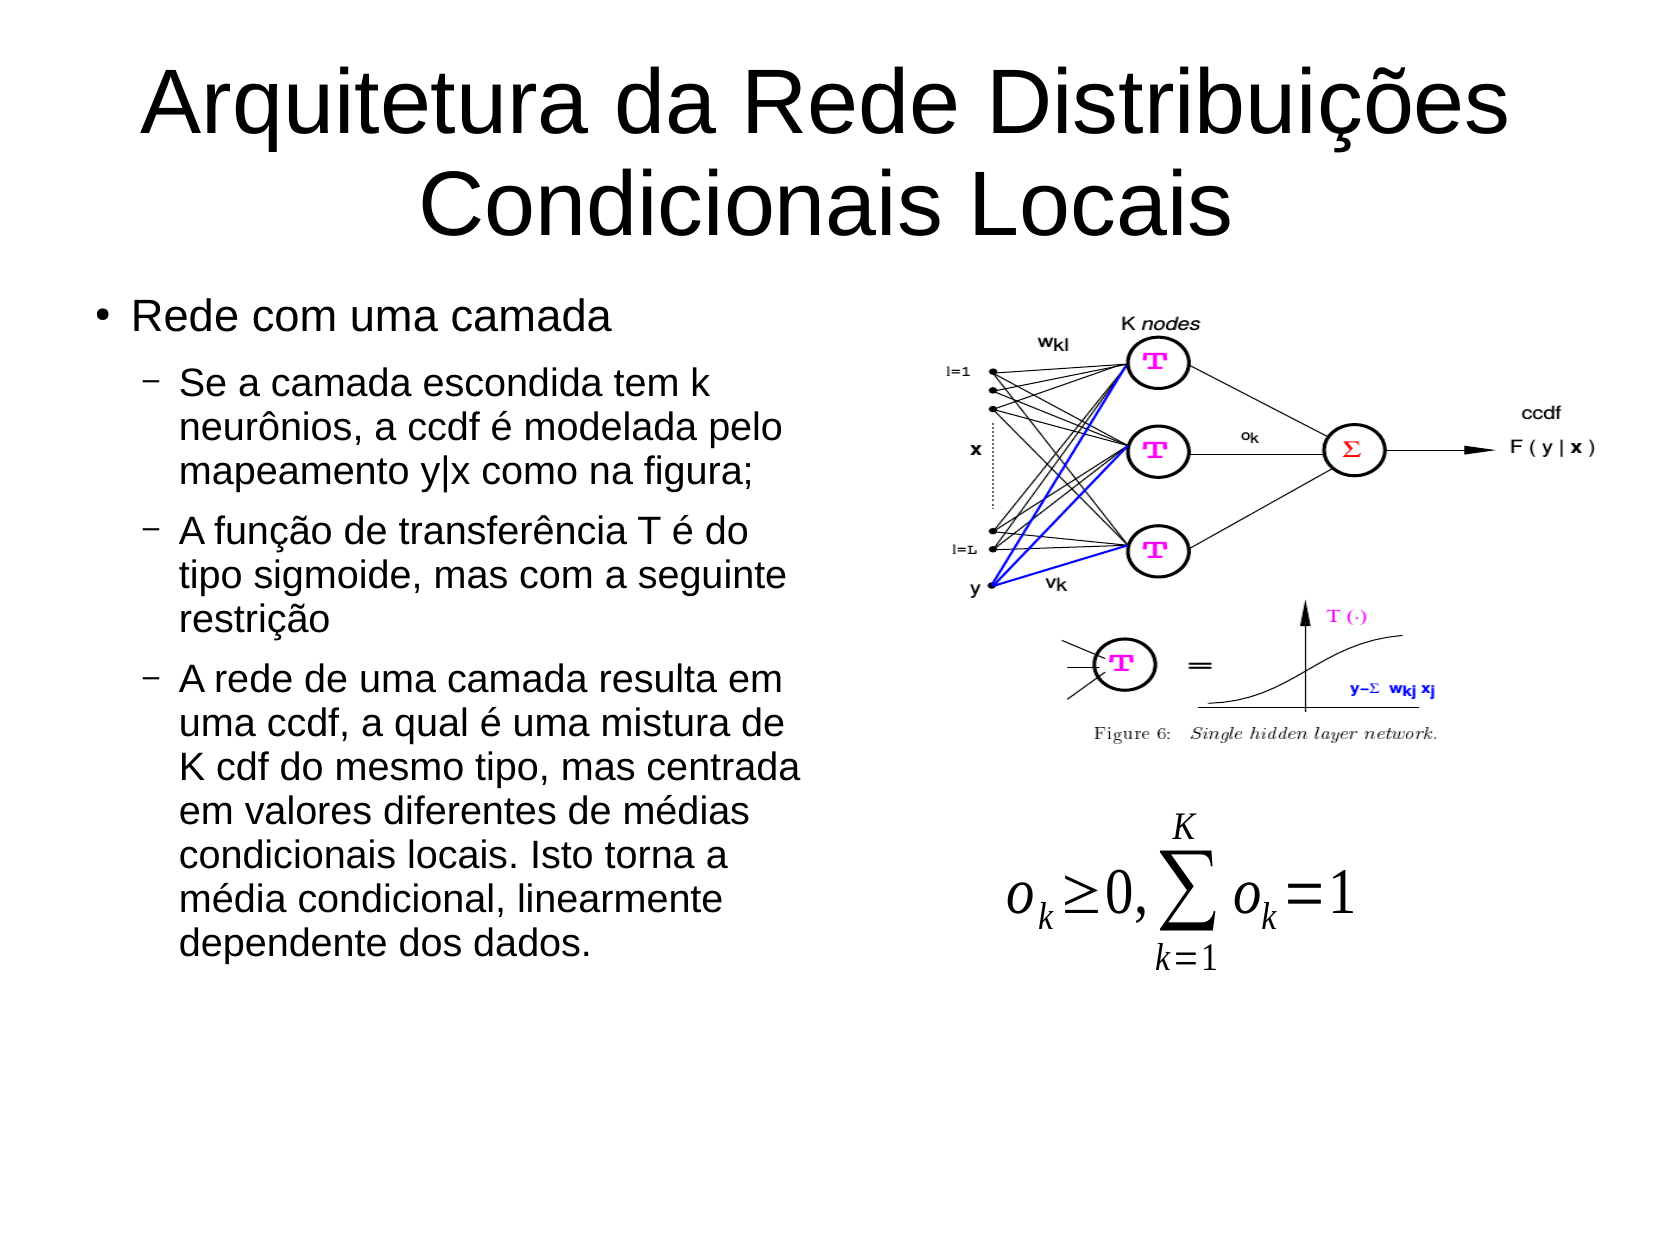

# Arquitetura da Rede Distribuições Condicionais Locais
Rede com uma camada
Se a camada escondida tem k neurônios, a ccdf é modelada pelo mapeamento y|x como na figura;
A função de transferência T é do tipo sigmoide, mas com a seguinte restrição
A rede de uma camada resulta em uma ccdf, a qual é uma mistura de K cdf do mesmo tipo, mas centrada em valores diferentes de médias condicionais locais. Isto torna a média condicional, linearmente dependente dos dados.